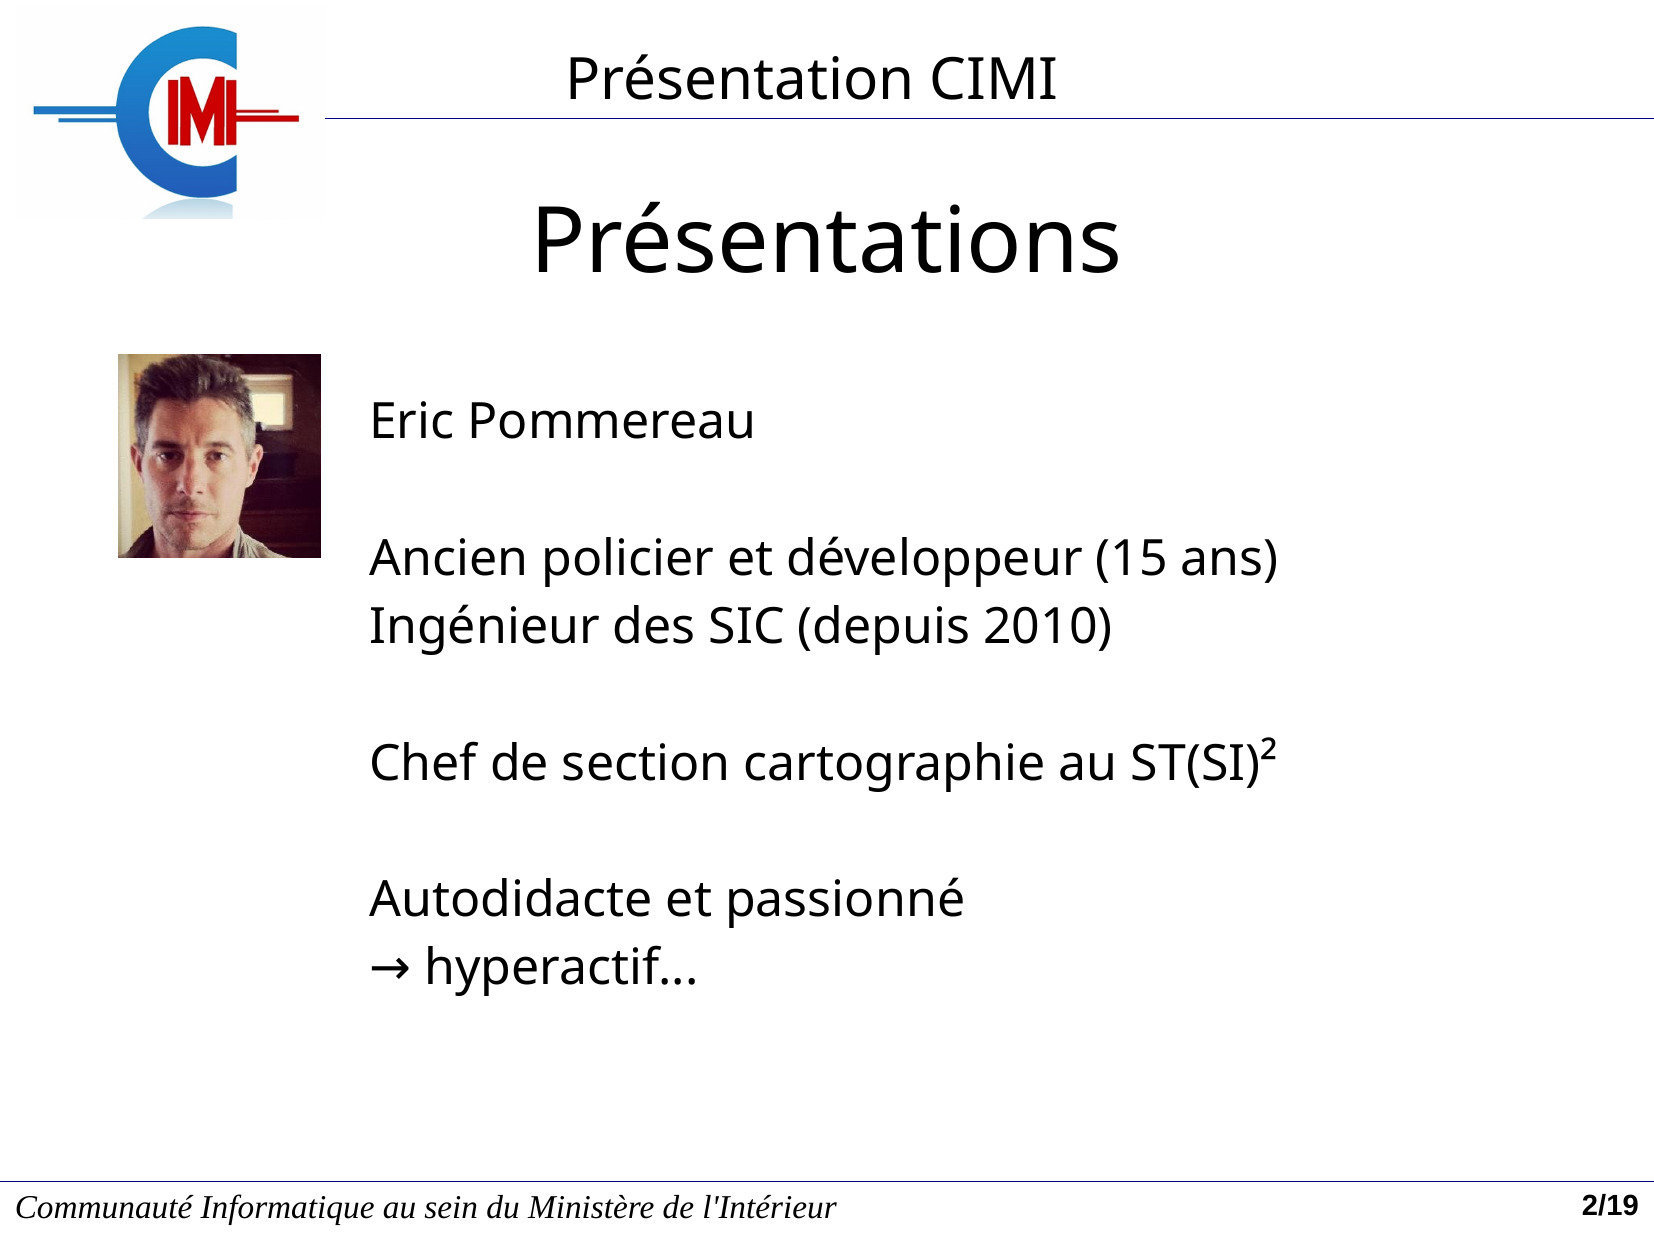

Présentation CIMI
Présentations
Eric Pommereau
Ancien policier et développeur (15 ans)
Ingénieur des SIC (depuis 2010)
Chef de section cartographie au ST(SI)²
Autodidacte et passionné
→ hyperactif...